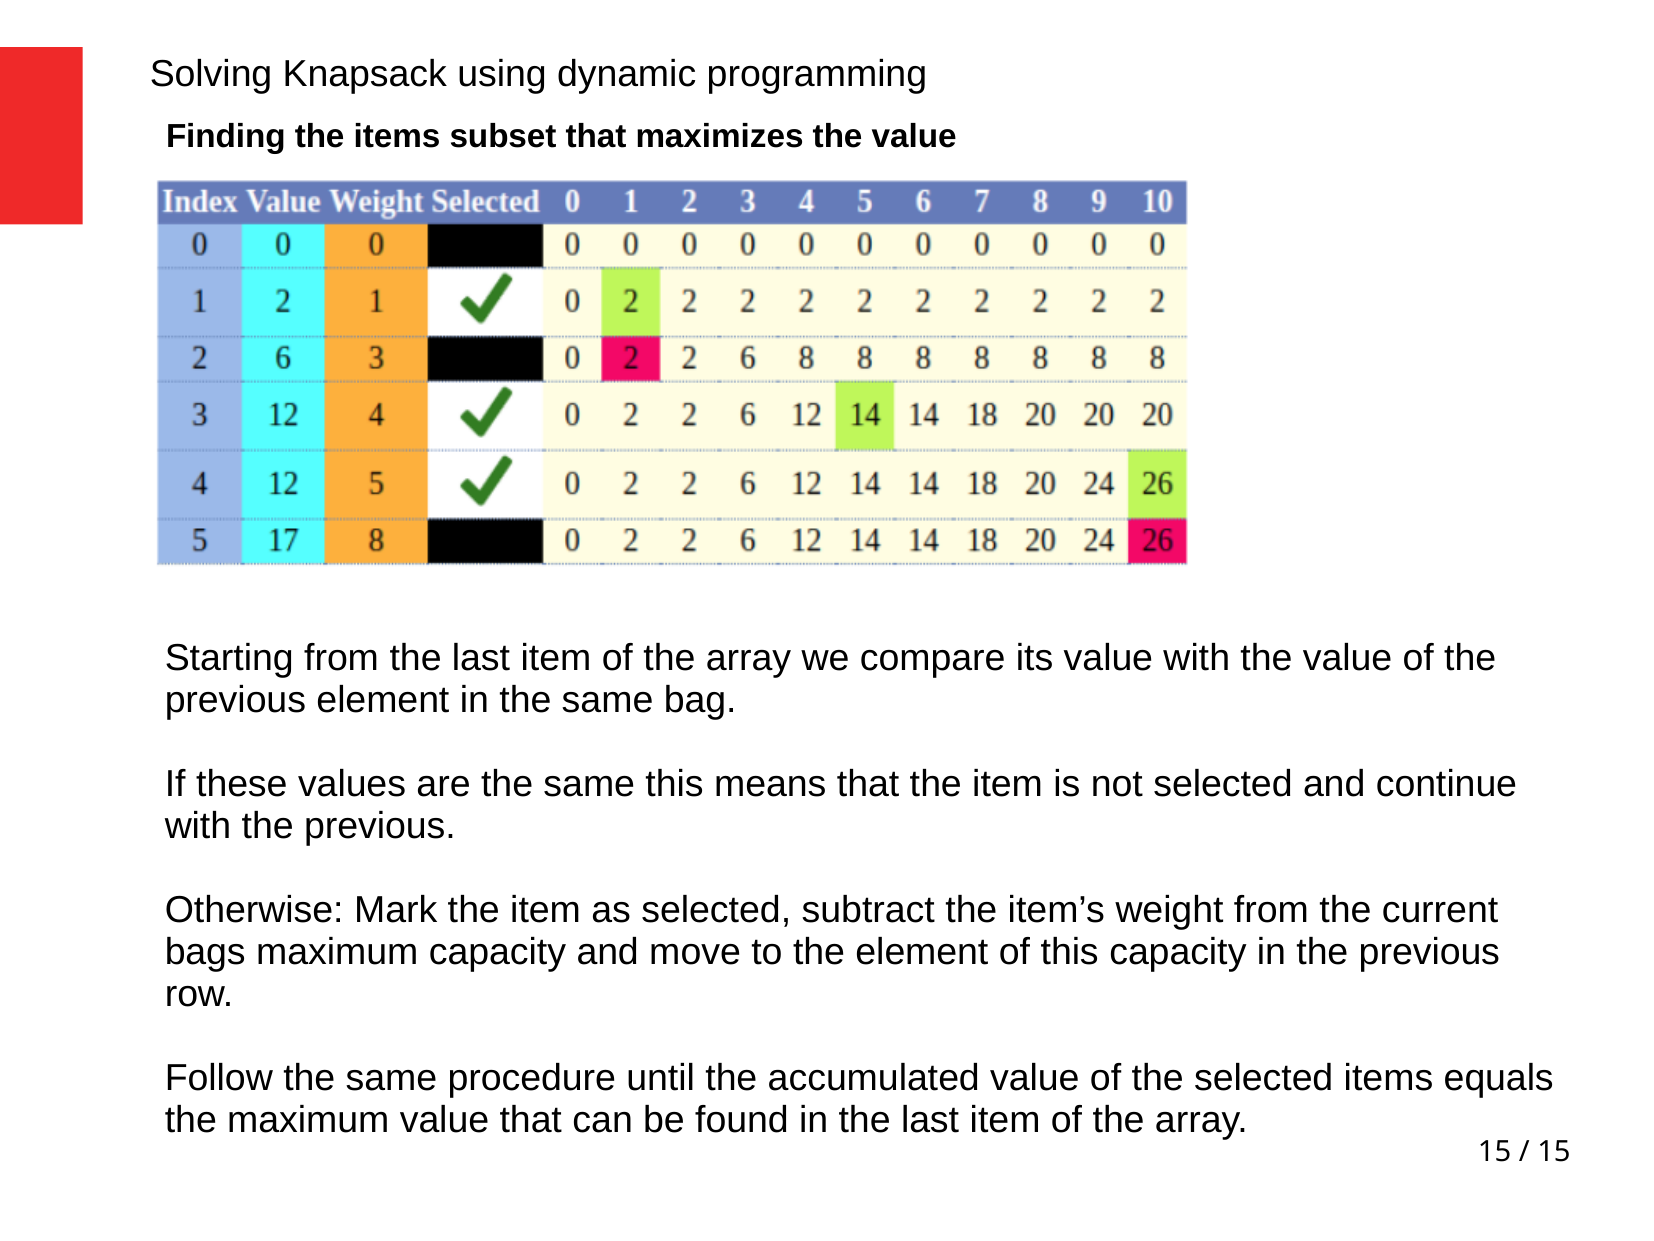

Solving Knapsack using dynamic programming
Finding the items subset that maximizes the value
Starting from the last item of the array we compare its value with the value of the previous element in the same bag.
If these values are the same this means that the item is not selected and continue with the previous.
Otherwise: Mark the item as selected, subtract the item’s weight from the current bags maximum capacity and move to the element of this capacity in the previous row.
Follow the same procedure until the accumulated value of the selected items equals the maximum value that can be found in the last item of the array.
15